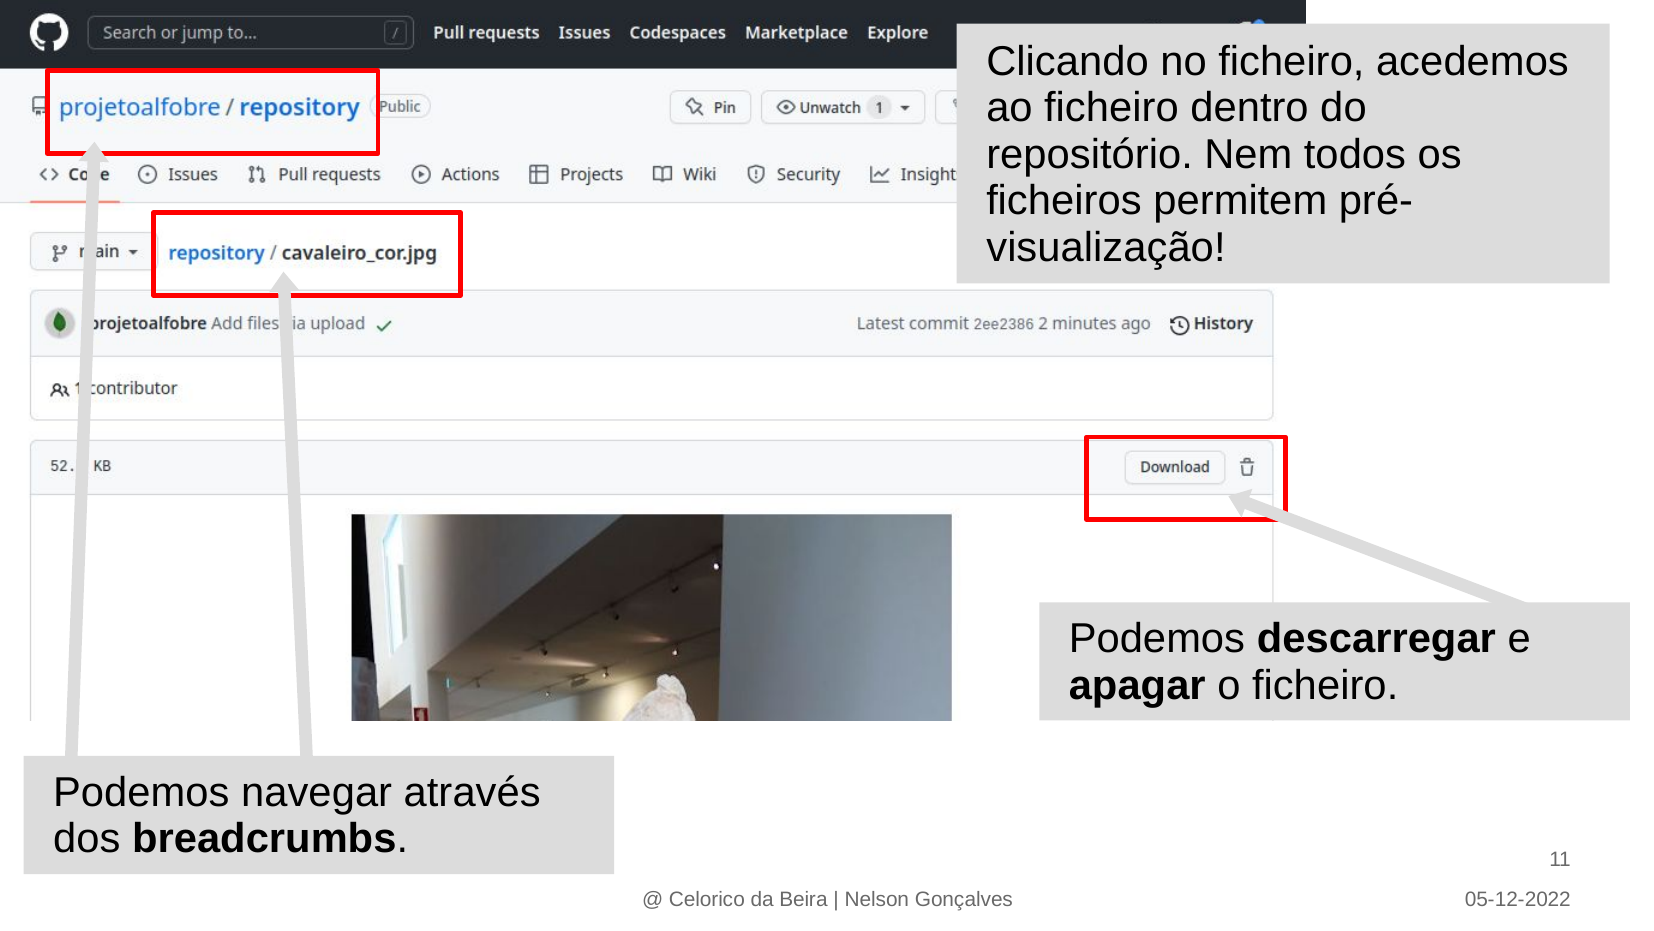

# Clicando no ficheiro, acedemos ao ficheiro dentro do repositório. Nem todos os ficheiros permitem pré-visualização!
Podemos descarregar e apagar o ficheiro.
Podemos navegar através dos breadcrumbs.
@ Celorico da Beira | Nelson Gonçalves
11
05-12-2022